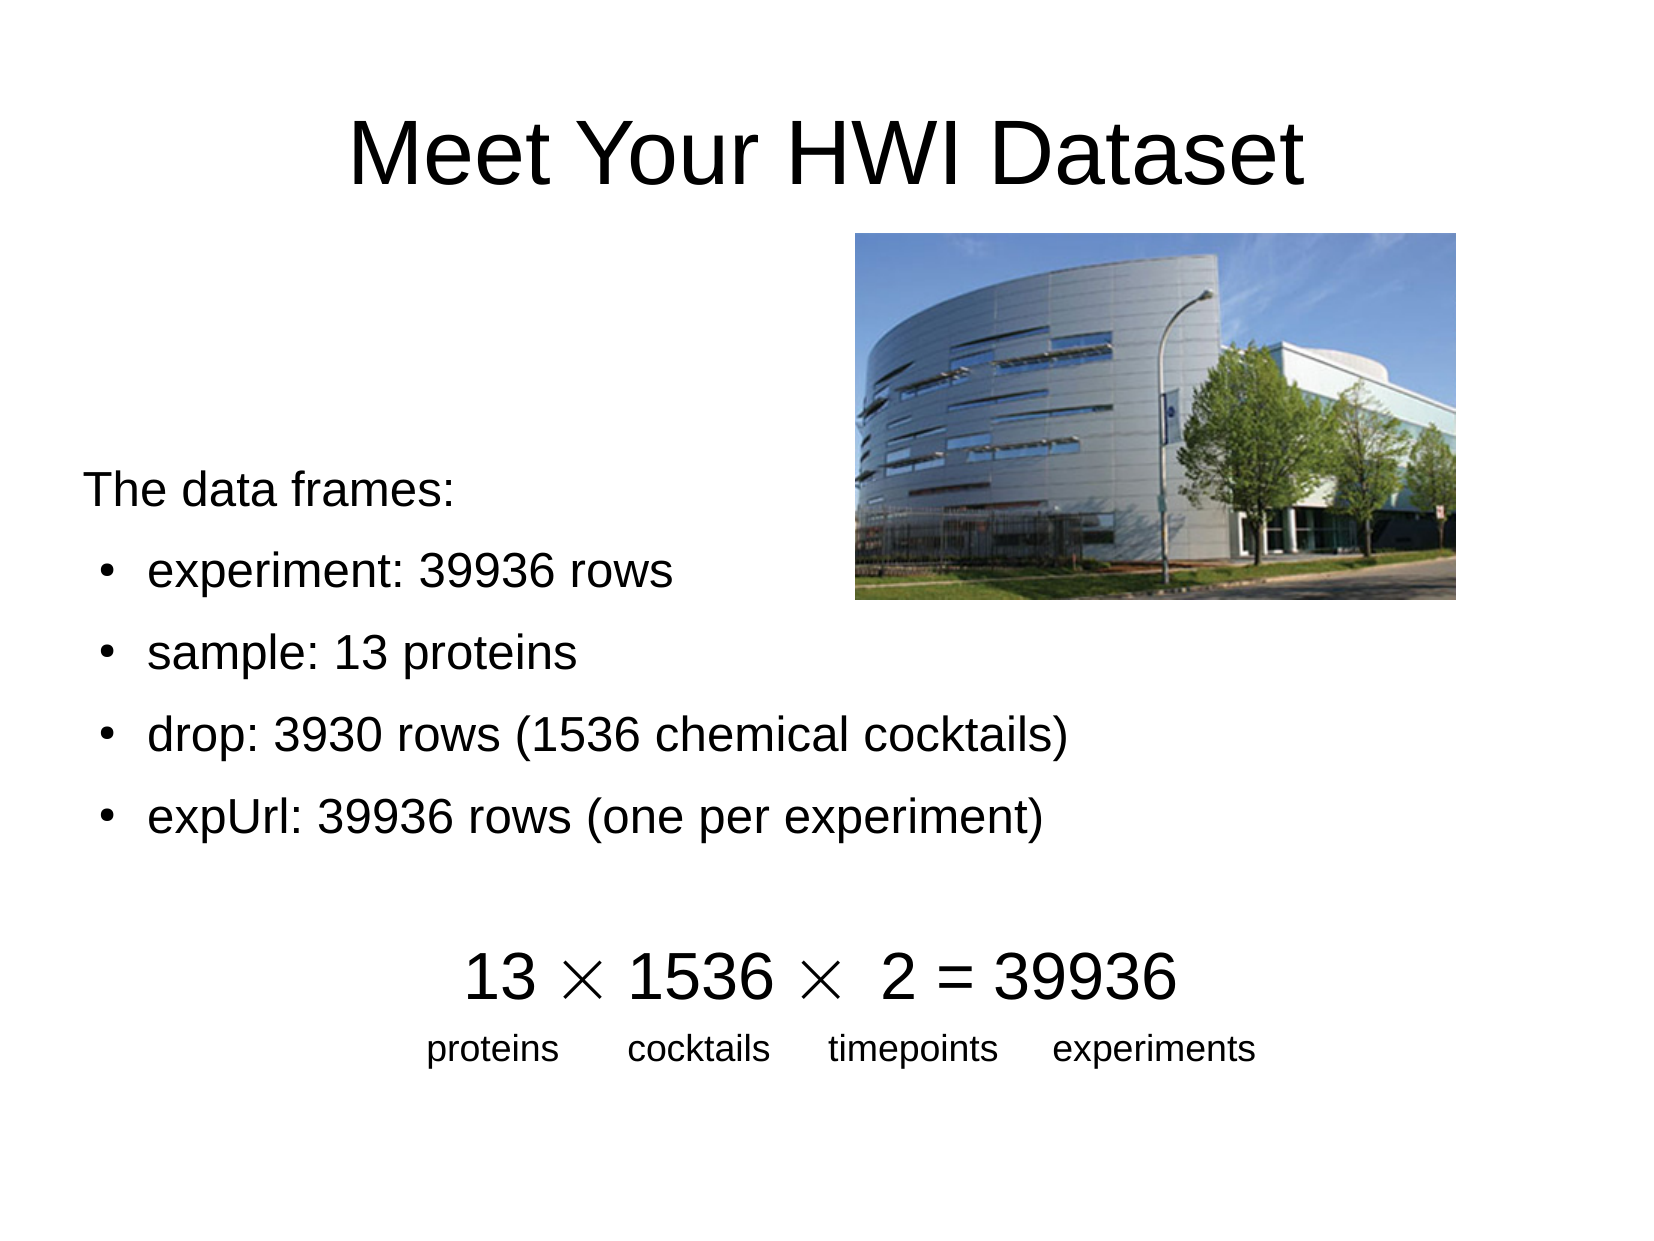

# Meet Your HWI Dataset
The data frames:
experiment: 39936 rows
sample: 13 proteins
drop: 3930 rows (1536 chemical cocktails)
expUrl: 39936 rows (one per experiment)
13 × 1536 × 2 = 39936
proteins
cocktails
timepoints
experiments